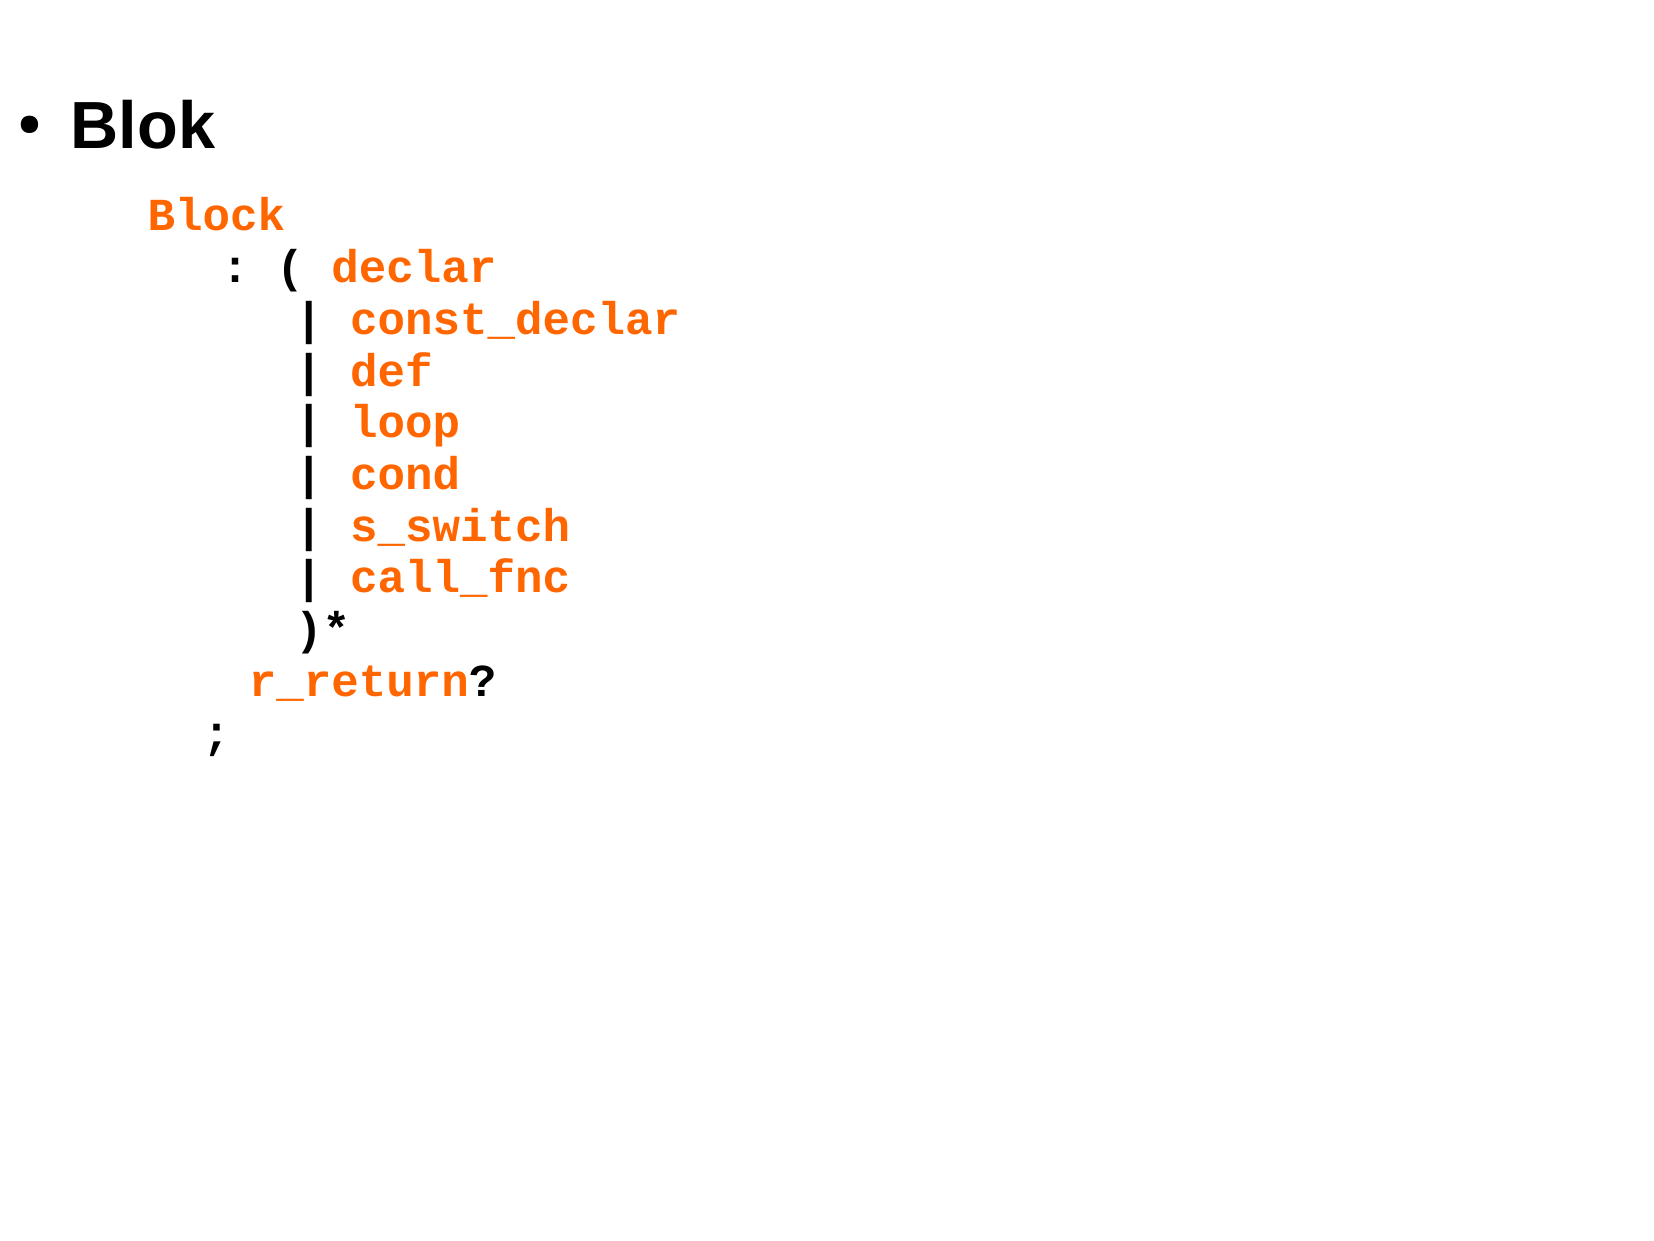

# Blok
 		Block
 		: ( declar
 		| const_declar
 		| def
 		| loop
 		| cond
 		| s_switch
 		| call_fnc
 		)*
 	 r_return?
 	 ;